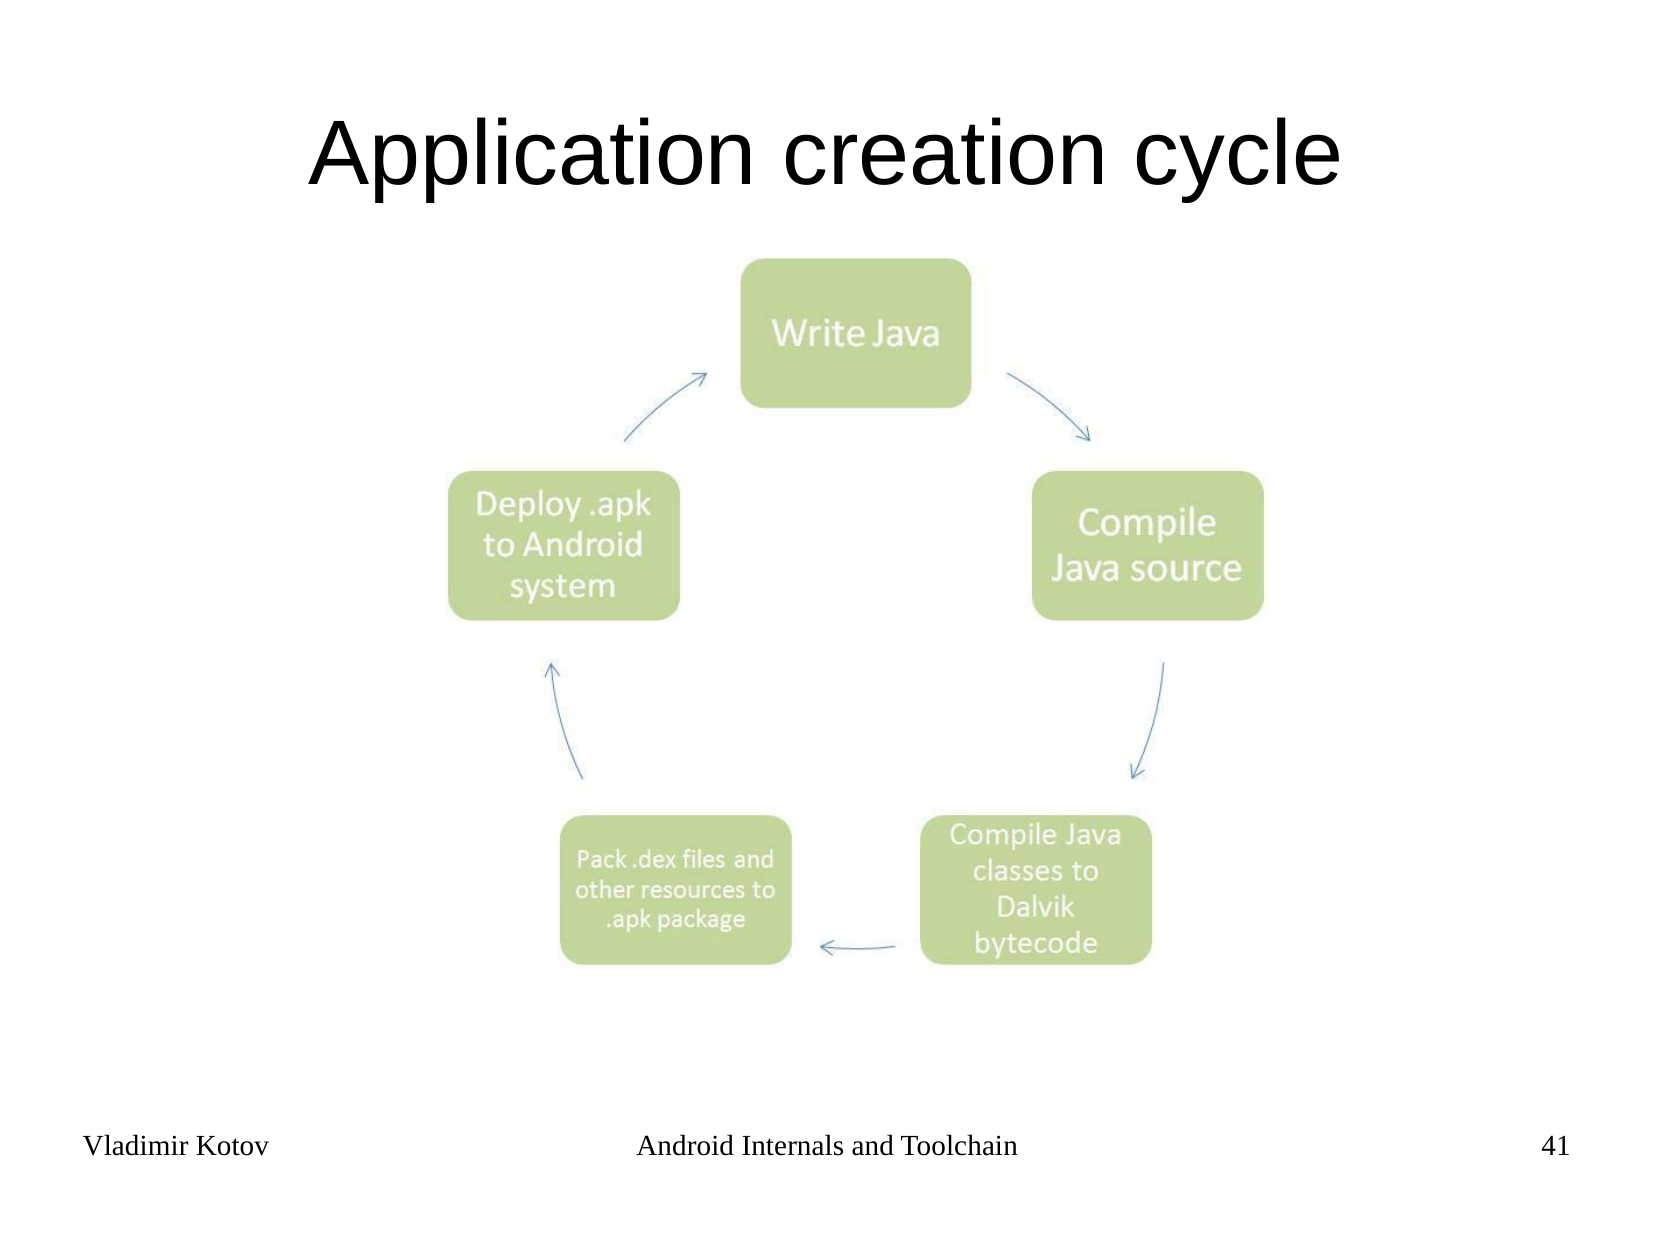

# Application creation cycle
Vladimir Kotov
Android Internals and Toolchain
41